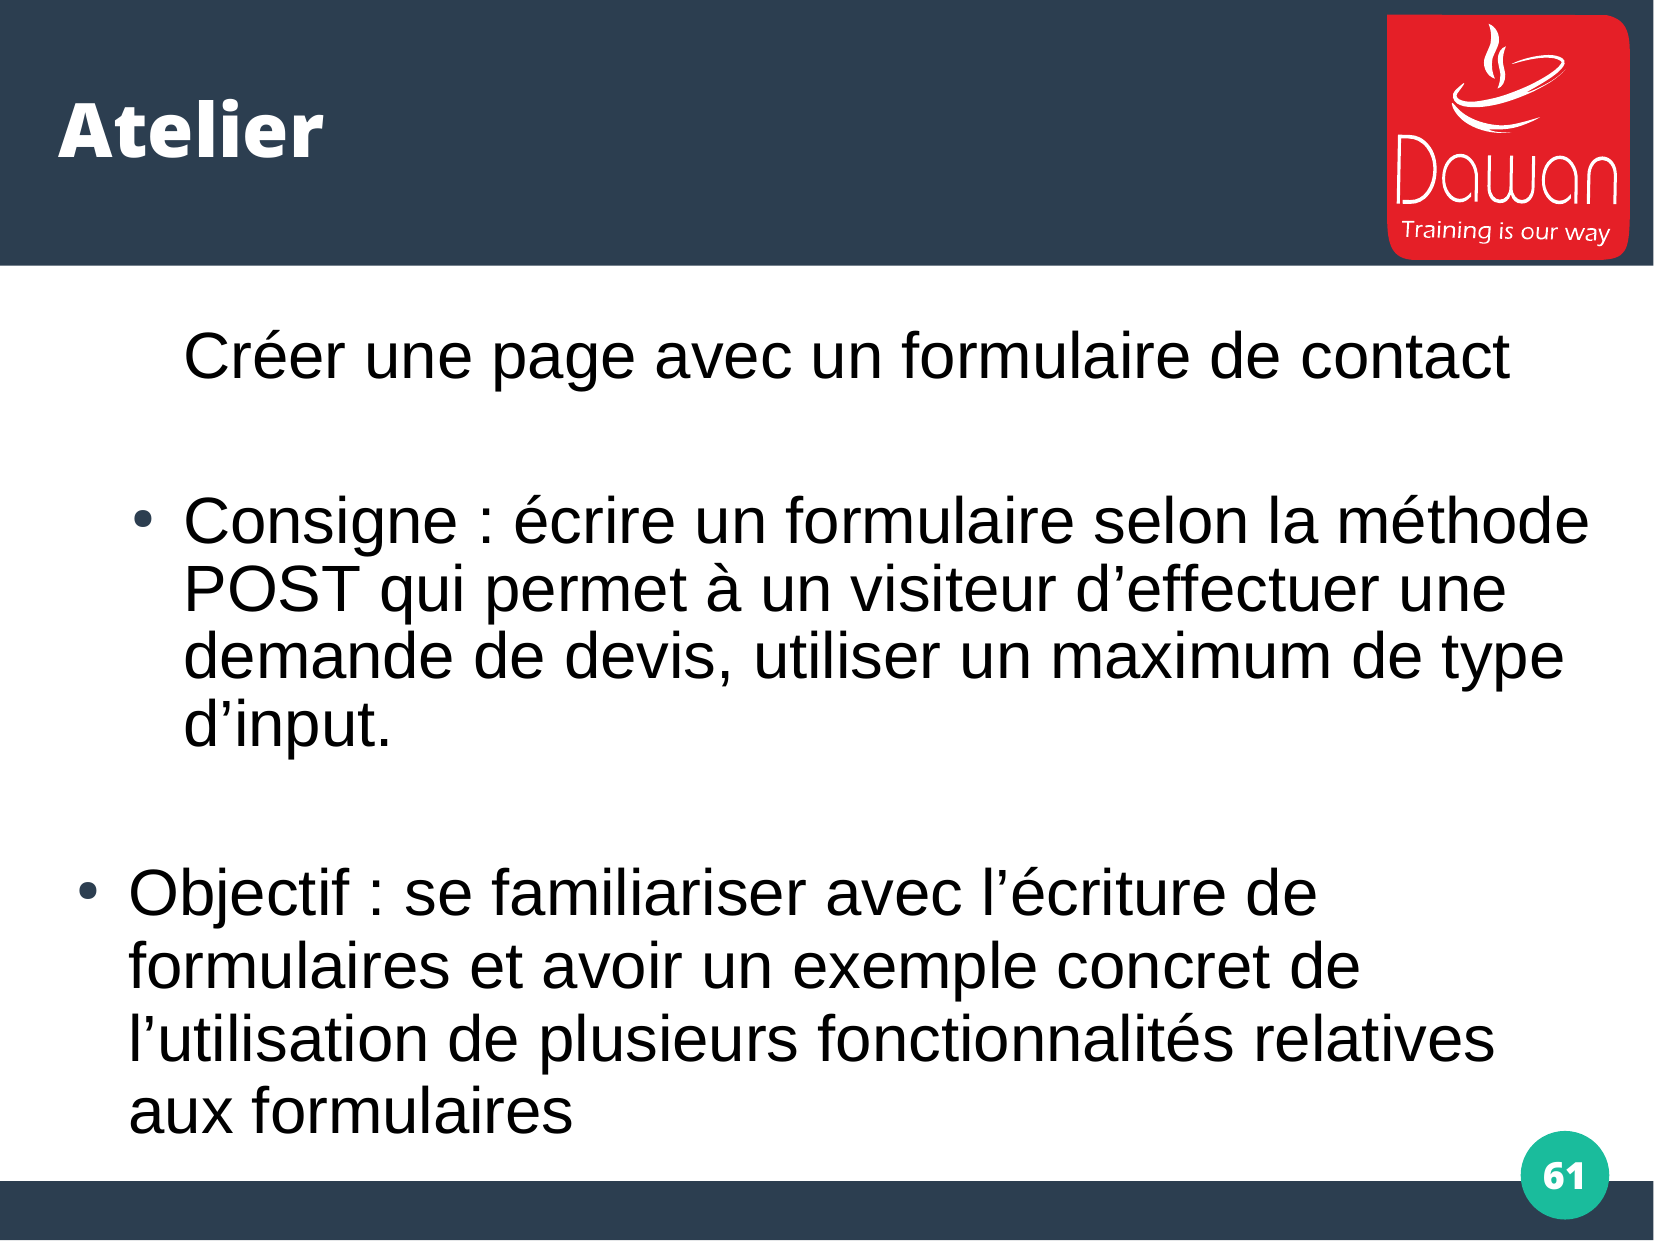

# Atelier
Créer une page avec un formulaire de contact
Consigne : écrire un formulaire selon la méthode POST qui permet à un visiteur d’effectuer une demande de devis, utiliser un maximum de type d’input.
Objectif : se familiariser avec l’écriture de formulaires et avoir un exemple concret de l’utilisation de plusieurs fonctionnalités relatives aux formulaires
61